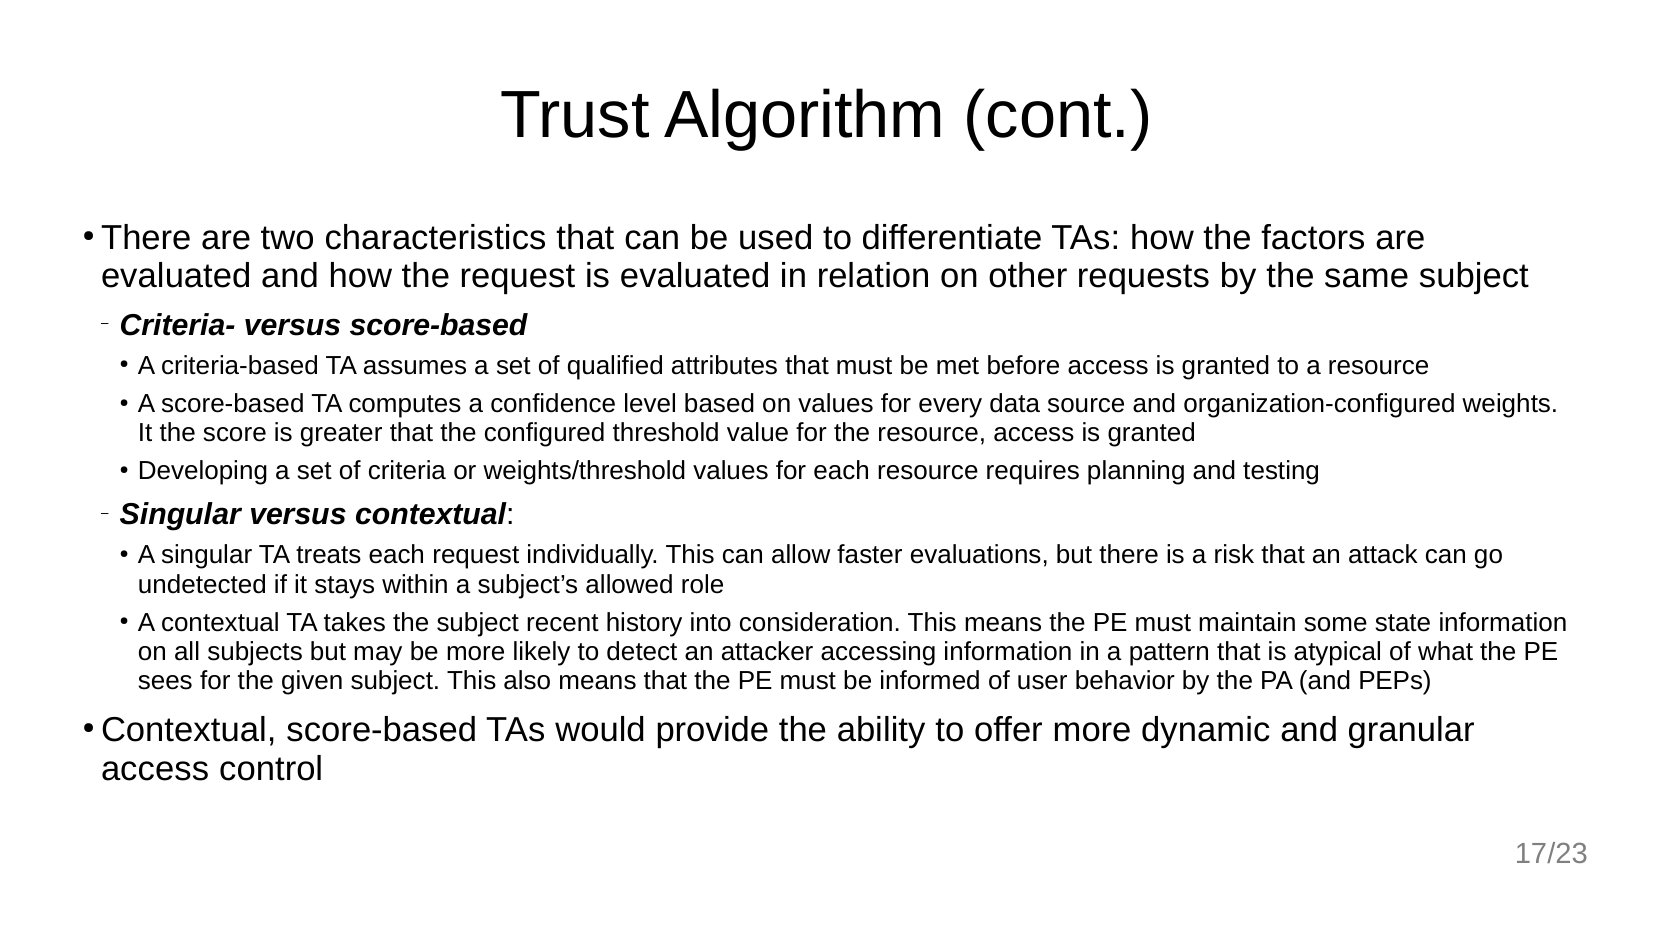

# Trust Algorithm (cont.)
There are two characteristics that can be used to differentiate TAs: how the factors are evaluated and how the request is evaluated in relation on other requests by the same subject
Criteria- versus score-based
A criteria-based TA assumes a set of qualified attributes that must be met before access is granted to a resource
A score-based TA computes a confidence level based on values for every data source and organization-configured weights. It the score is greater that the configured threshold value for the resource, access is granted
Developing a set of criteria or weights/threshold values for each resource requires planning and testing
Singular versus contextual:
A singular TA treats each request individually. This can allow faster evaluations, but there is a risk that an attack can go undetected if it stays within a subject’s allowed role
A contextual TA takes the subject recent history into consideration. This means the PE must maintain some state information on all subjects but may be more likely to detect an attacker accessing information in a pattern that is atypical of what the PE sees for the given subject. This also means that the PE must be informed of user behavior by the PA (and PEPs)
Contextual, score-based TAs would provide the ability to offer more dynamic and granular access control